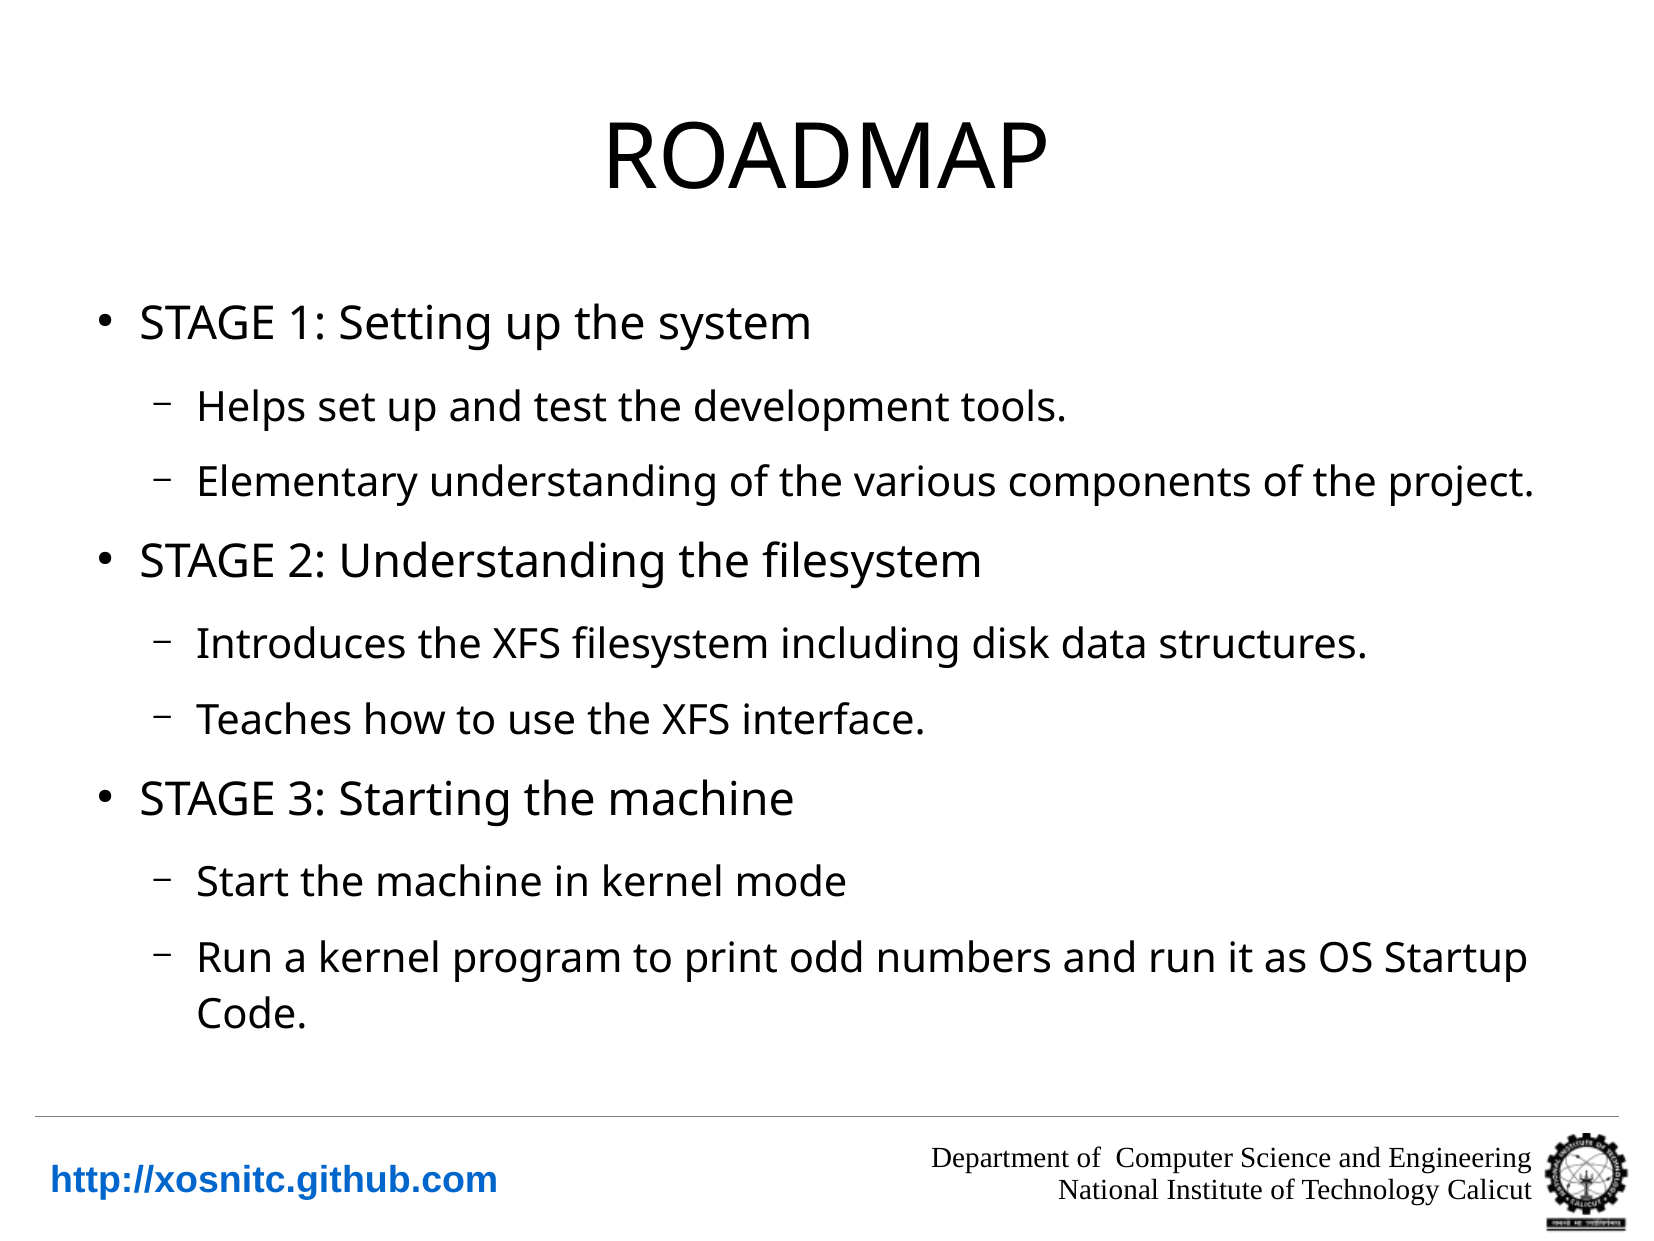

# ROADMAP
STAGE 1: Setting up the system
Helps set up and test the development tools.
Elementary understanding of the various components of the project.
STAGE 2: Understanding the filesystem
Introduces the XFS filesystem including disk data structures.
Teaches how to use the XFS interface.
STAGE 3: Starting the machine
Start the machine in kernel mode
Run a kernel program to print odd numbers and run it as OS Startup Code.